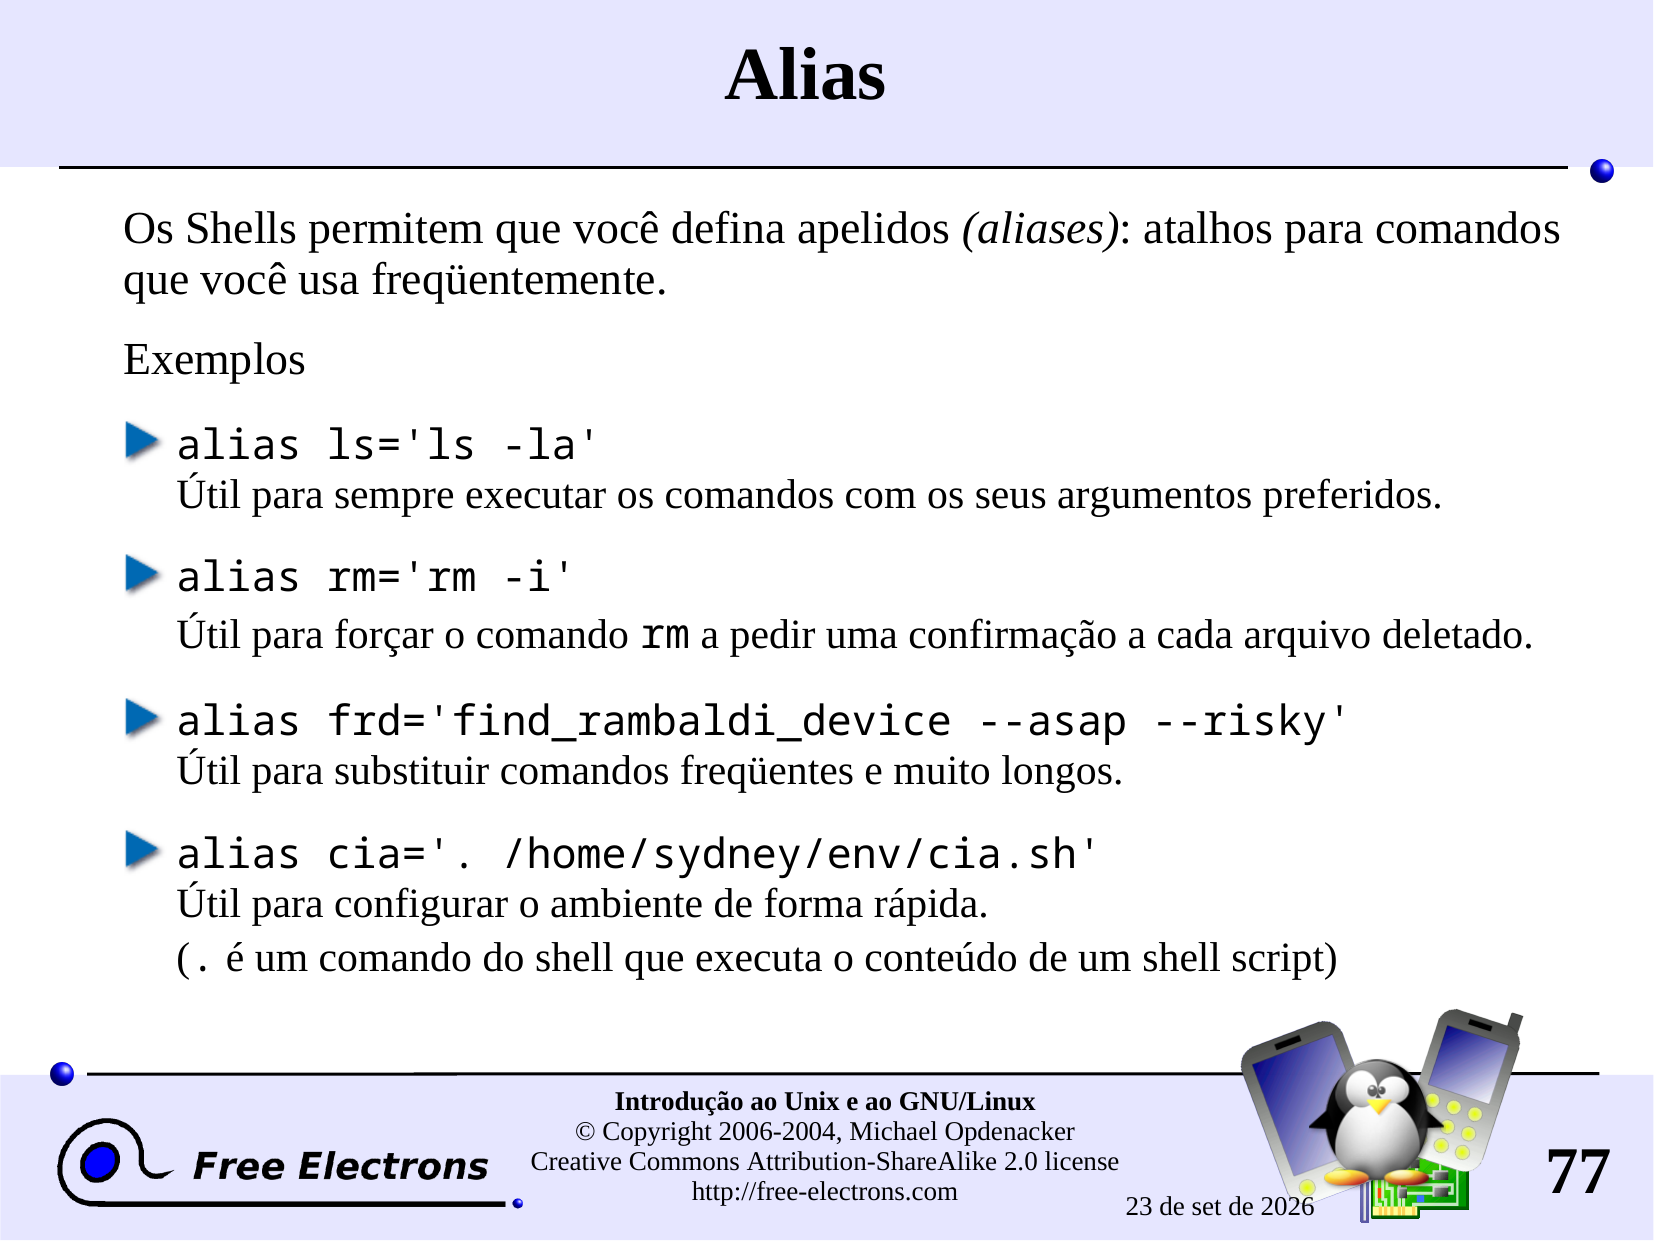

# Alias
Os Shells permitem que você defina apelidos (aliases): atalhos para comandos que você usa freqüentemente.
Exemplos
alias ls='ls -la'
Útil para sempre executar os comandos com os seus argumentos preferidos.
alias rm='rm -i'
Útil para forçar o comando rm a pedir uma confirmação a cada arquivo deletado.
alias frd='find_rambaldi_device --asap --risky'
Útil para substituir comandos freqüentes e muito longos.
alias cia='. /home/sydney/env/cia.sh'
Útil para configurar o ambiente de forma rápida.
(. é um comando do shell que executa o conteúdo de um shell script)